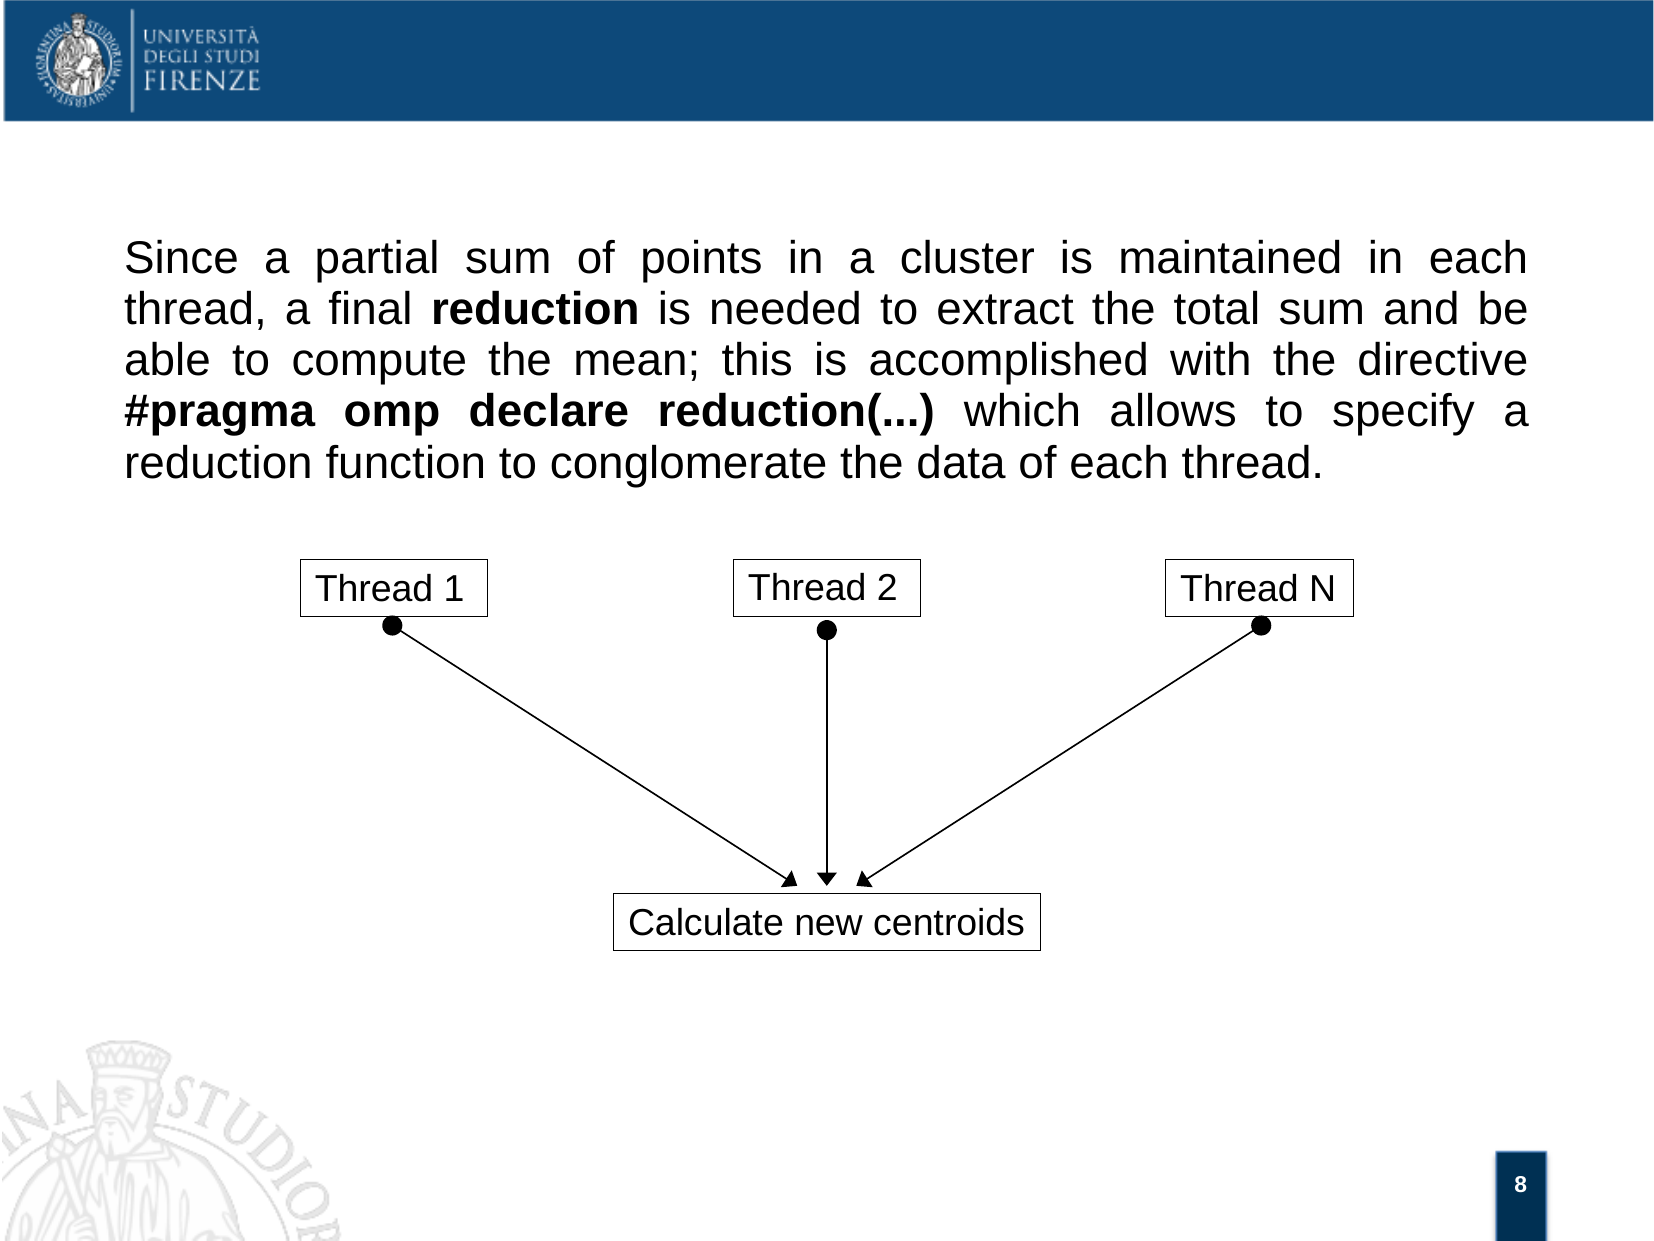

Since a partial sum of points in a cluster is maintained in each thread, a final reduction is needed to extract the total sum and be able to compute the mean; this is accomplished with the directive #pragma omp declare reduction(...) which allows to specify a reduction function to conglomerate the data of each thread.
Thread 2
Thread 1
Thread N
Calculate new centroids
8